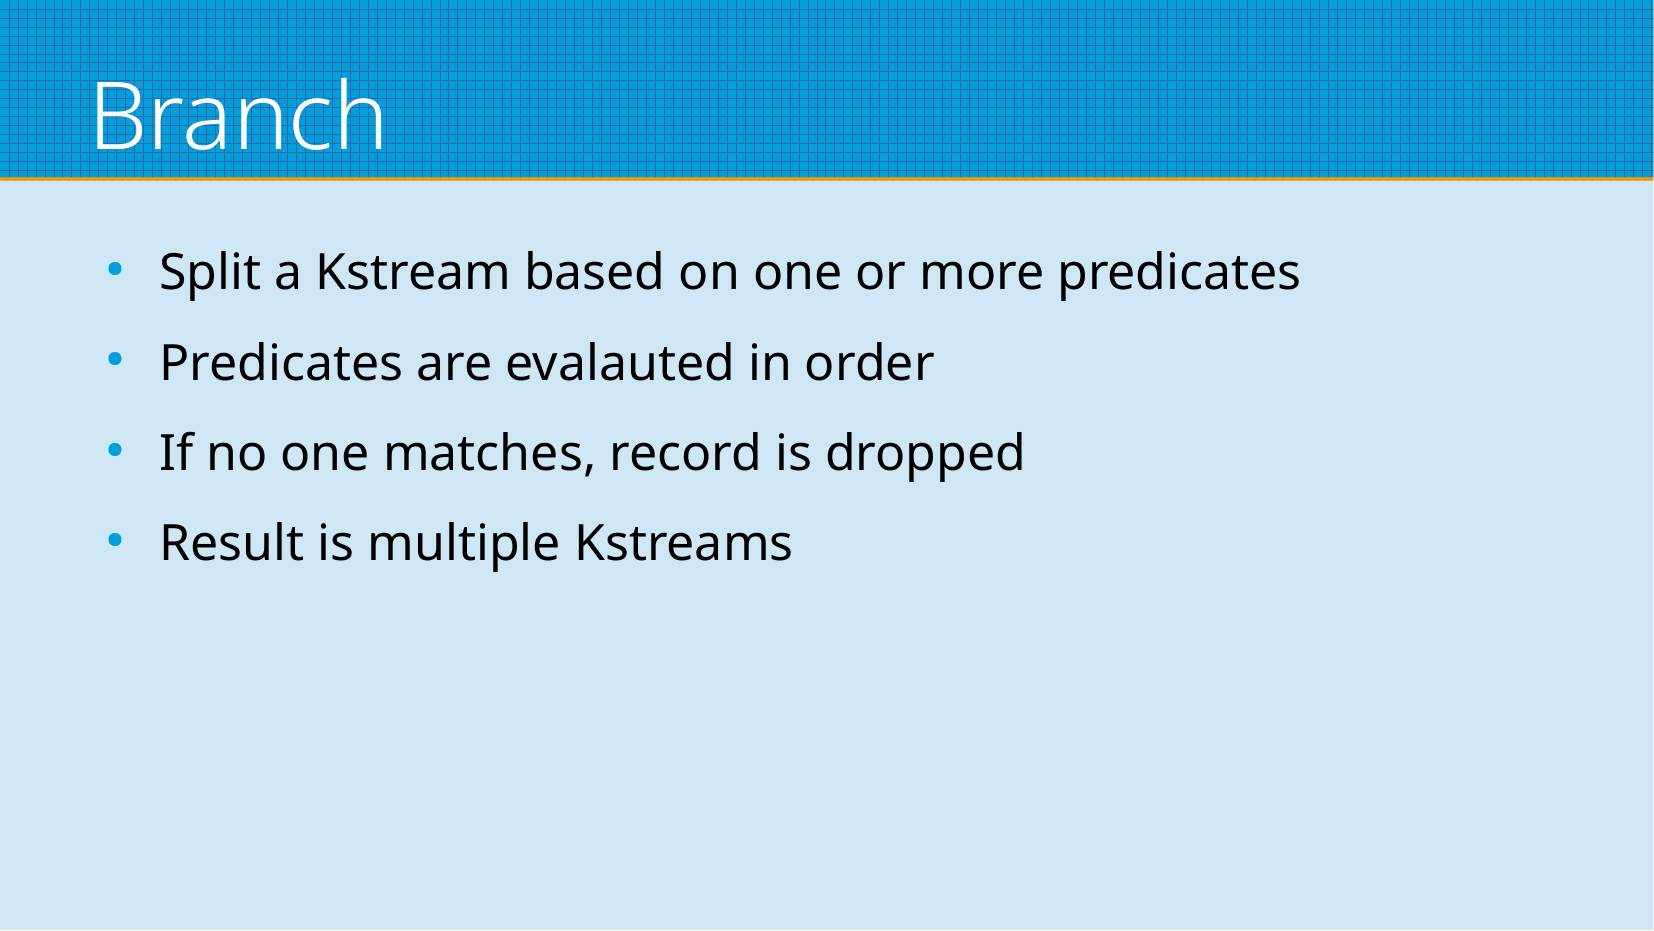

# Branch
Split a Kstream based on one or more predicates
Predicates are evalauted in order
If no one matches, record is dropped
Result is multiple Kstreams